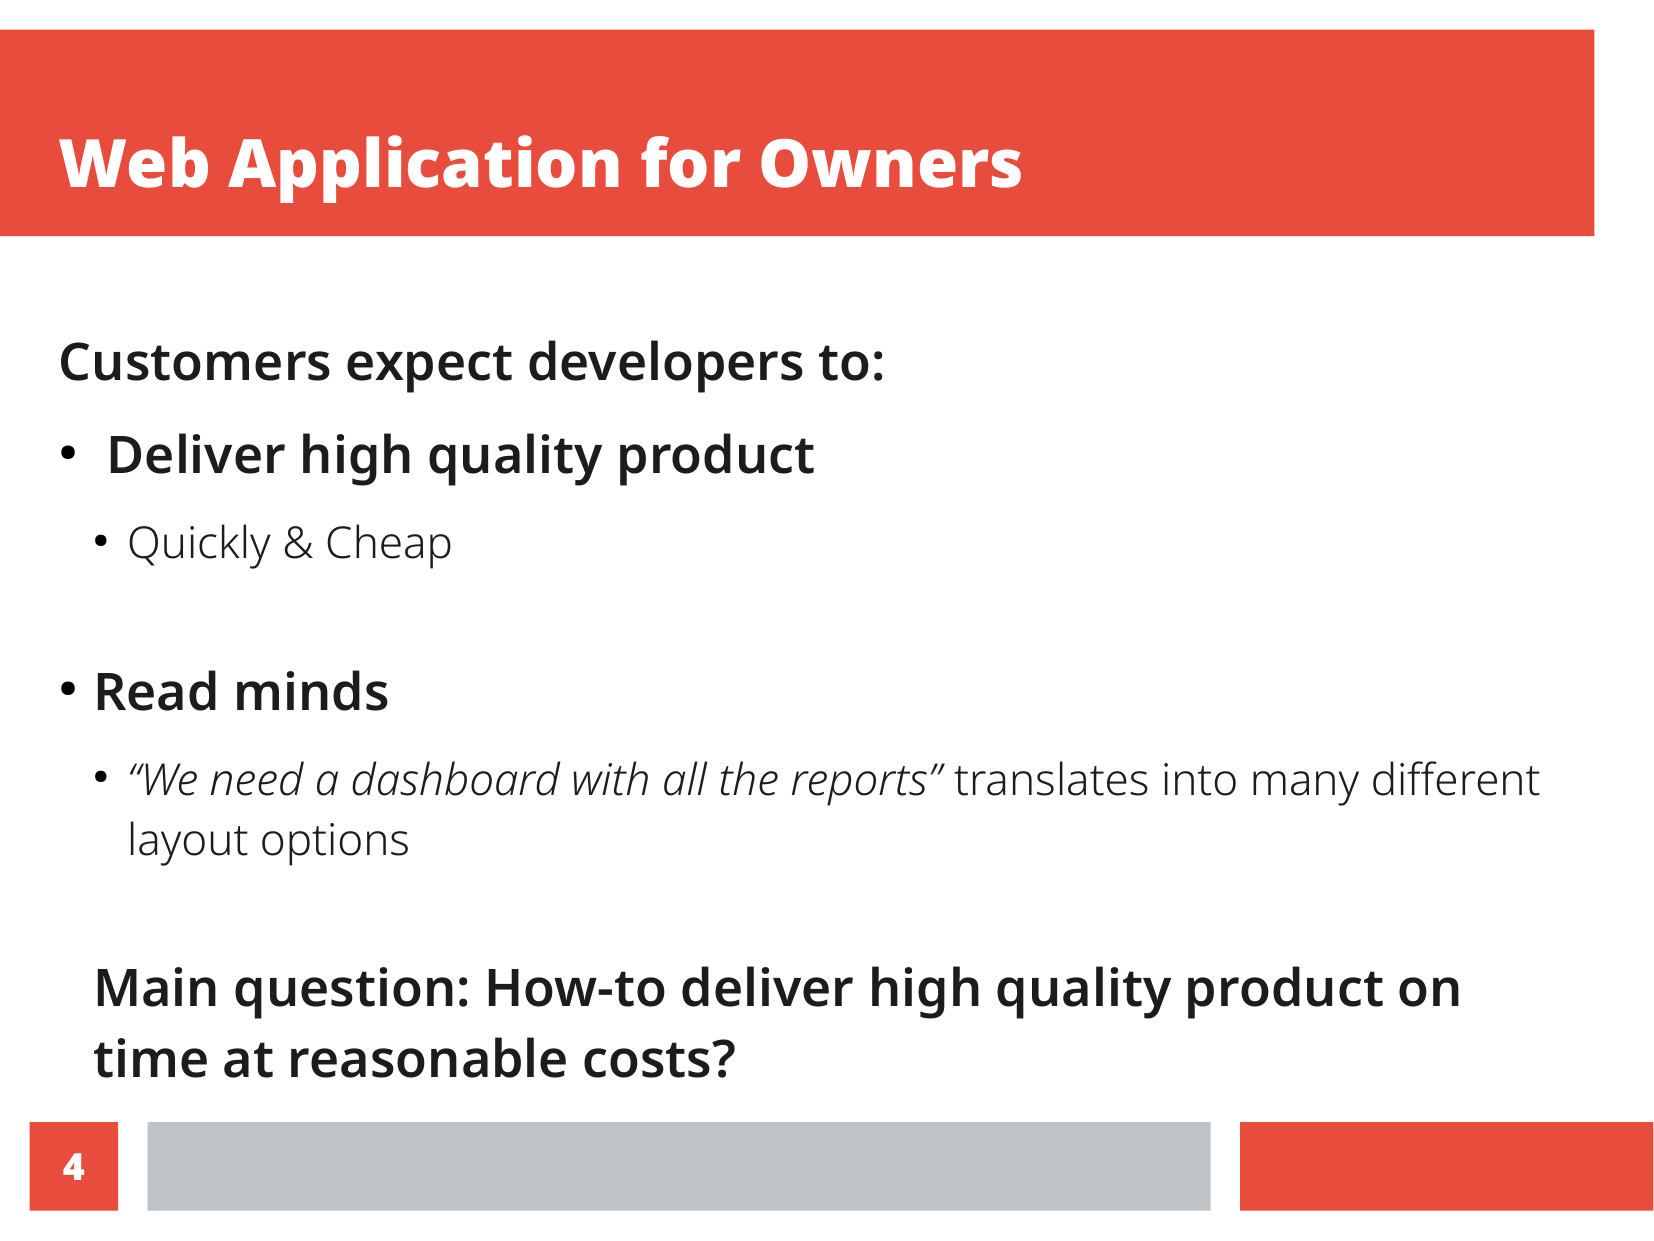

# Web Application for Owners
Customers expect developers to:
 Deliver high quality product
Quickly & Cheap
Read minds
“We need a dashboard with all the reports” translates into many different layout options
Main question: How-to deliver high quality product on time at reasonable costs?
4